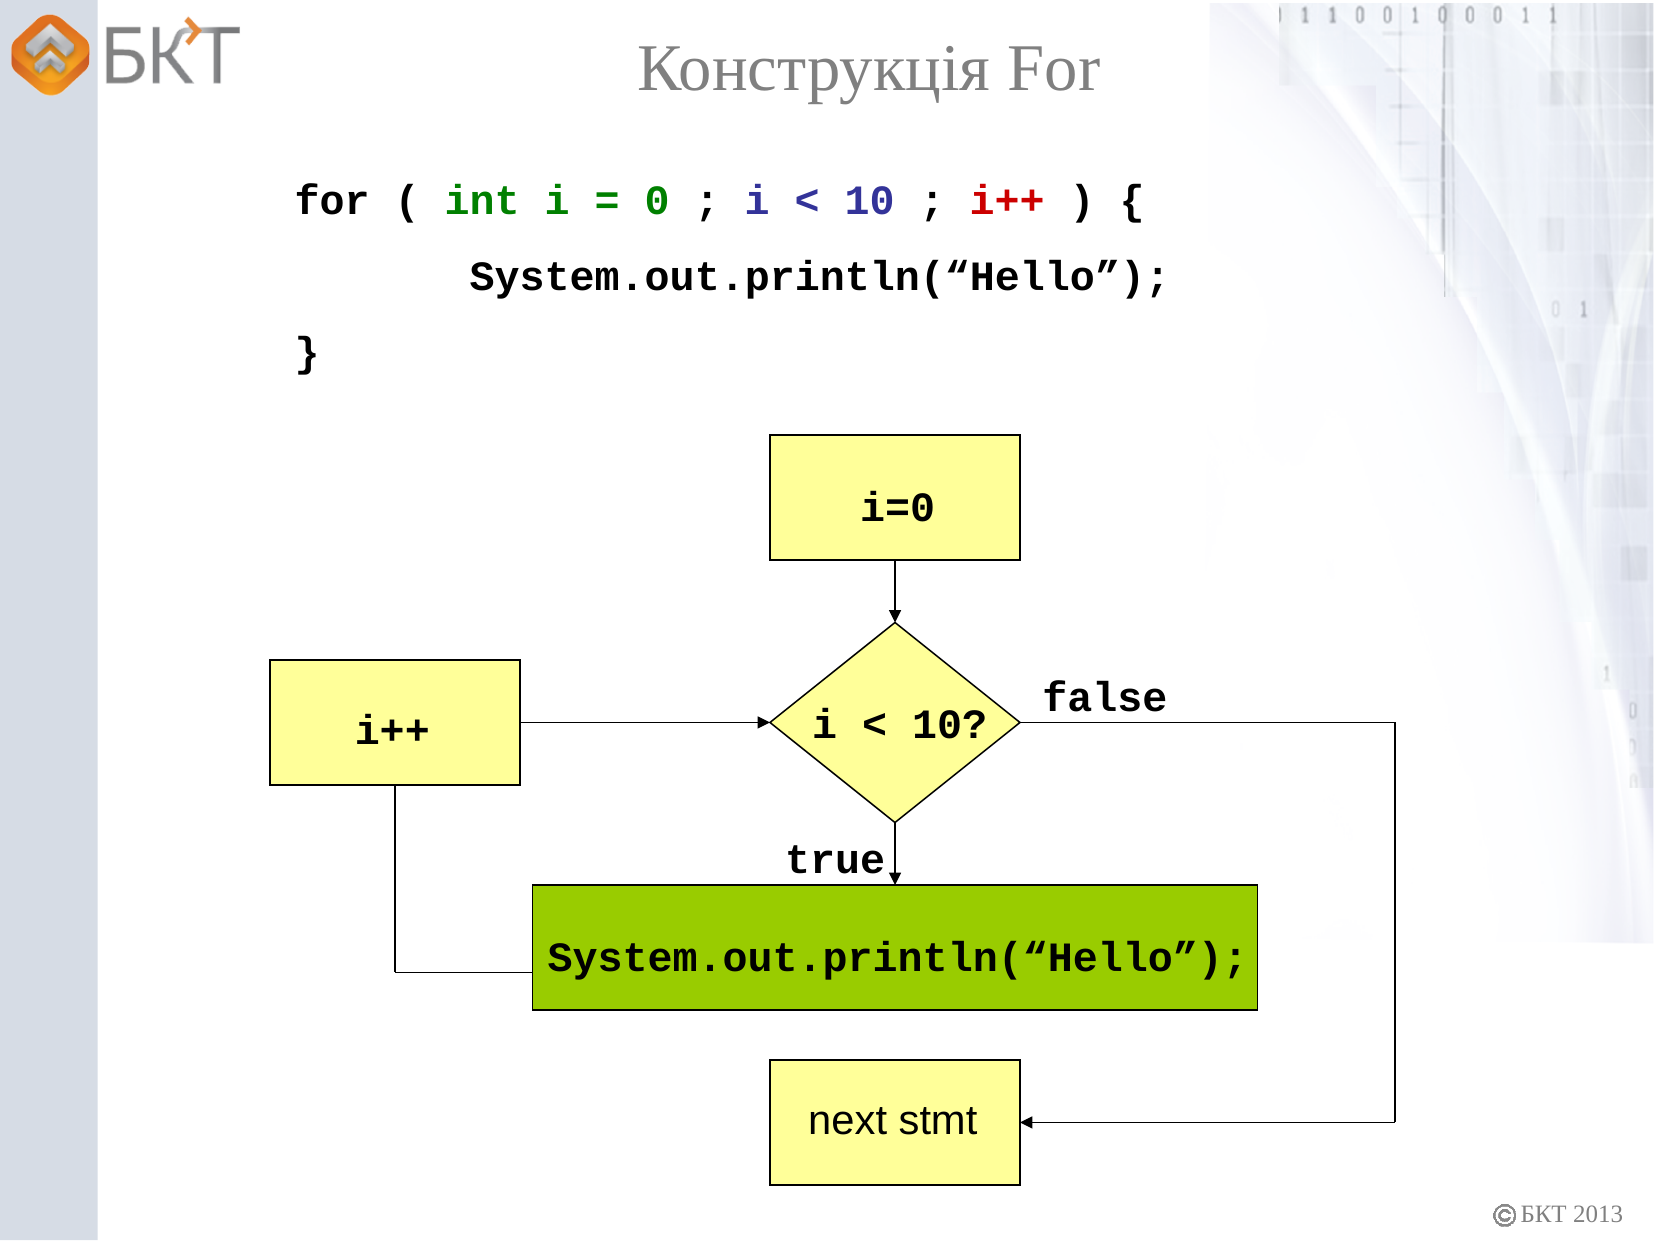

Конструкція For
for ( int i = 0 ; i < 10 ; i++ ) {
	 System.out.println(“Hello”);
}
i=0
false
i < 10?
i++
true
System.out.println(“Hello”);
next stmt
БКТ 2013